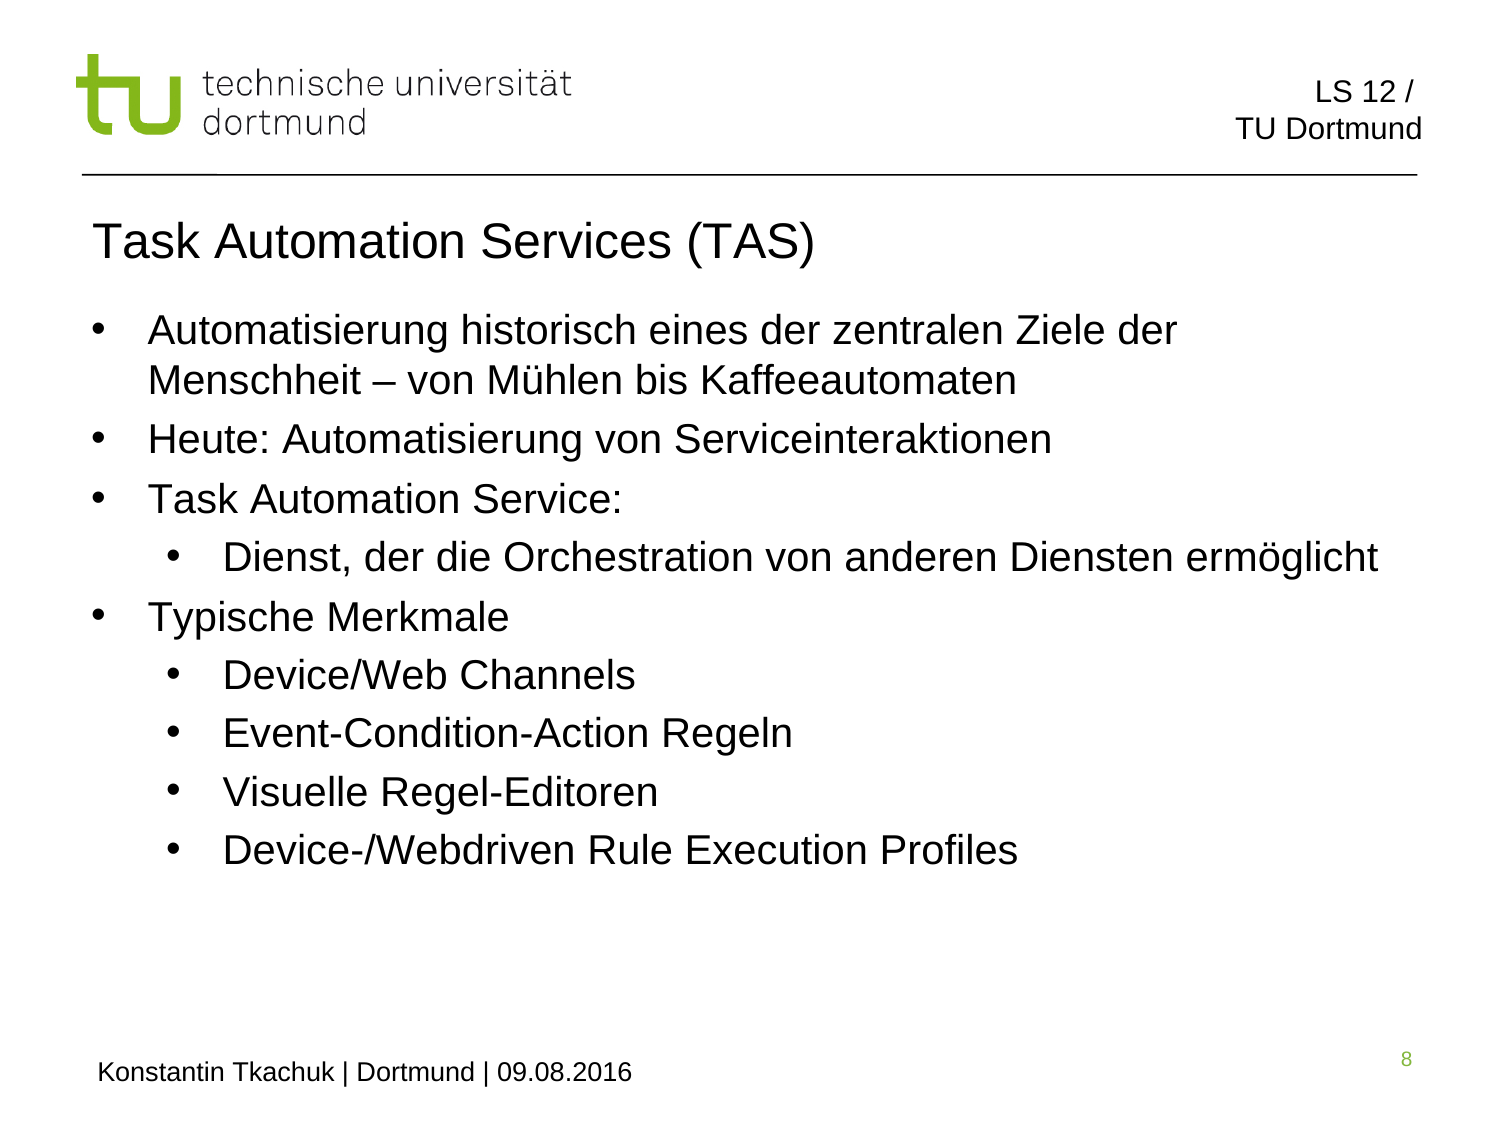

# Task Automation Services (TAS)
Automatisierung historisch eines der zentralen Ziele der Menschheit – von Mühlen bis Kaffeeautomaten
Heute: Automatisierung von Serviceinteraktionen
Task Automation Service:
Dienst, der die Orchestration von anderen Diensten ermöglicht
Typische Merkmale
Device/Web Channels
Event-Condition-Action Regeln
Visuelle Regel-Editoren
Device-/Webdriven Rule Execution Profiles
Konstantin Tkachuk | Dortmund | 09.08.2016